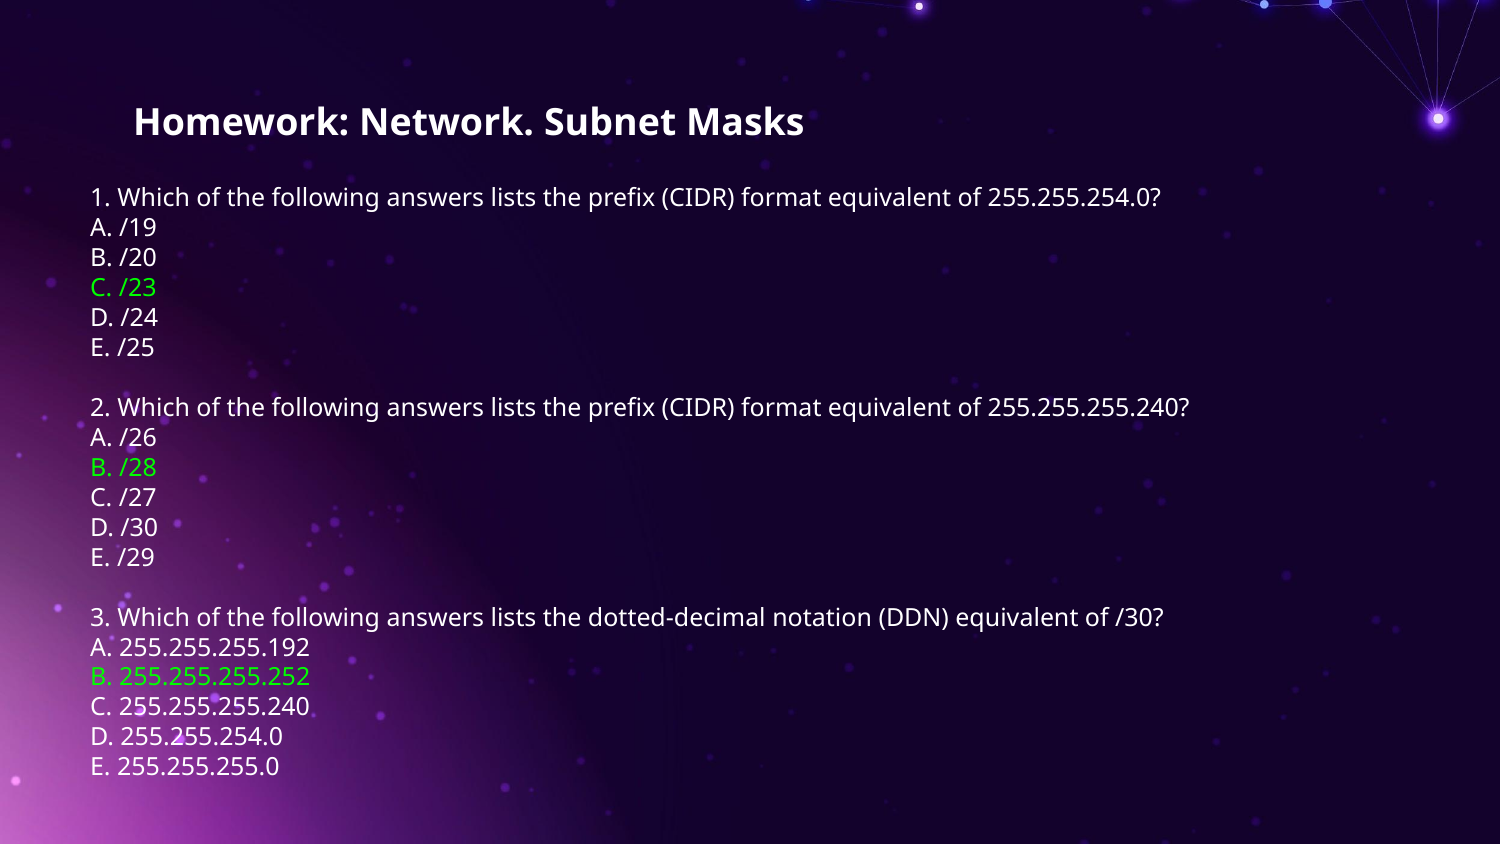

# Homework: Network. Subnet Masks
1. Which of the following answers lists the prefix (CIDR) format equivalent of 255.255.254.0?
A. /19
B. /20
C. /23
D. /24
E. /25
2. Which of the following answers lists the prefix (CIDR) format equivalent of 255.255.255.240?
A. /26
B. /28
C. /27
D. /30
E. /29
3. Which of the following answers lists the dotted-decimal notation (DDN) equivalent of /30?
A. 255.255.255.192
B. 255.255.255.252
C. 255.255.255.240
D. 255.255.254.0
E. 255.255.255.0